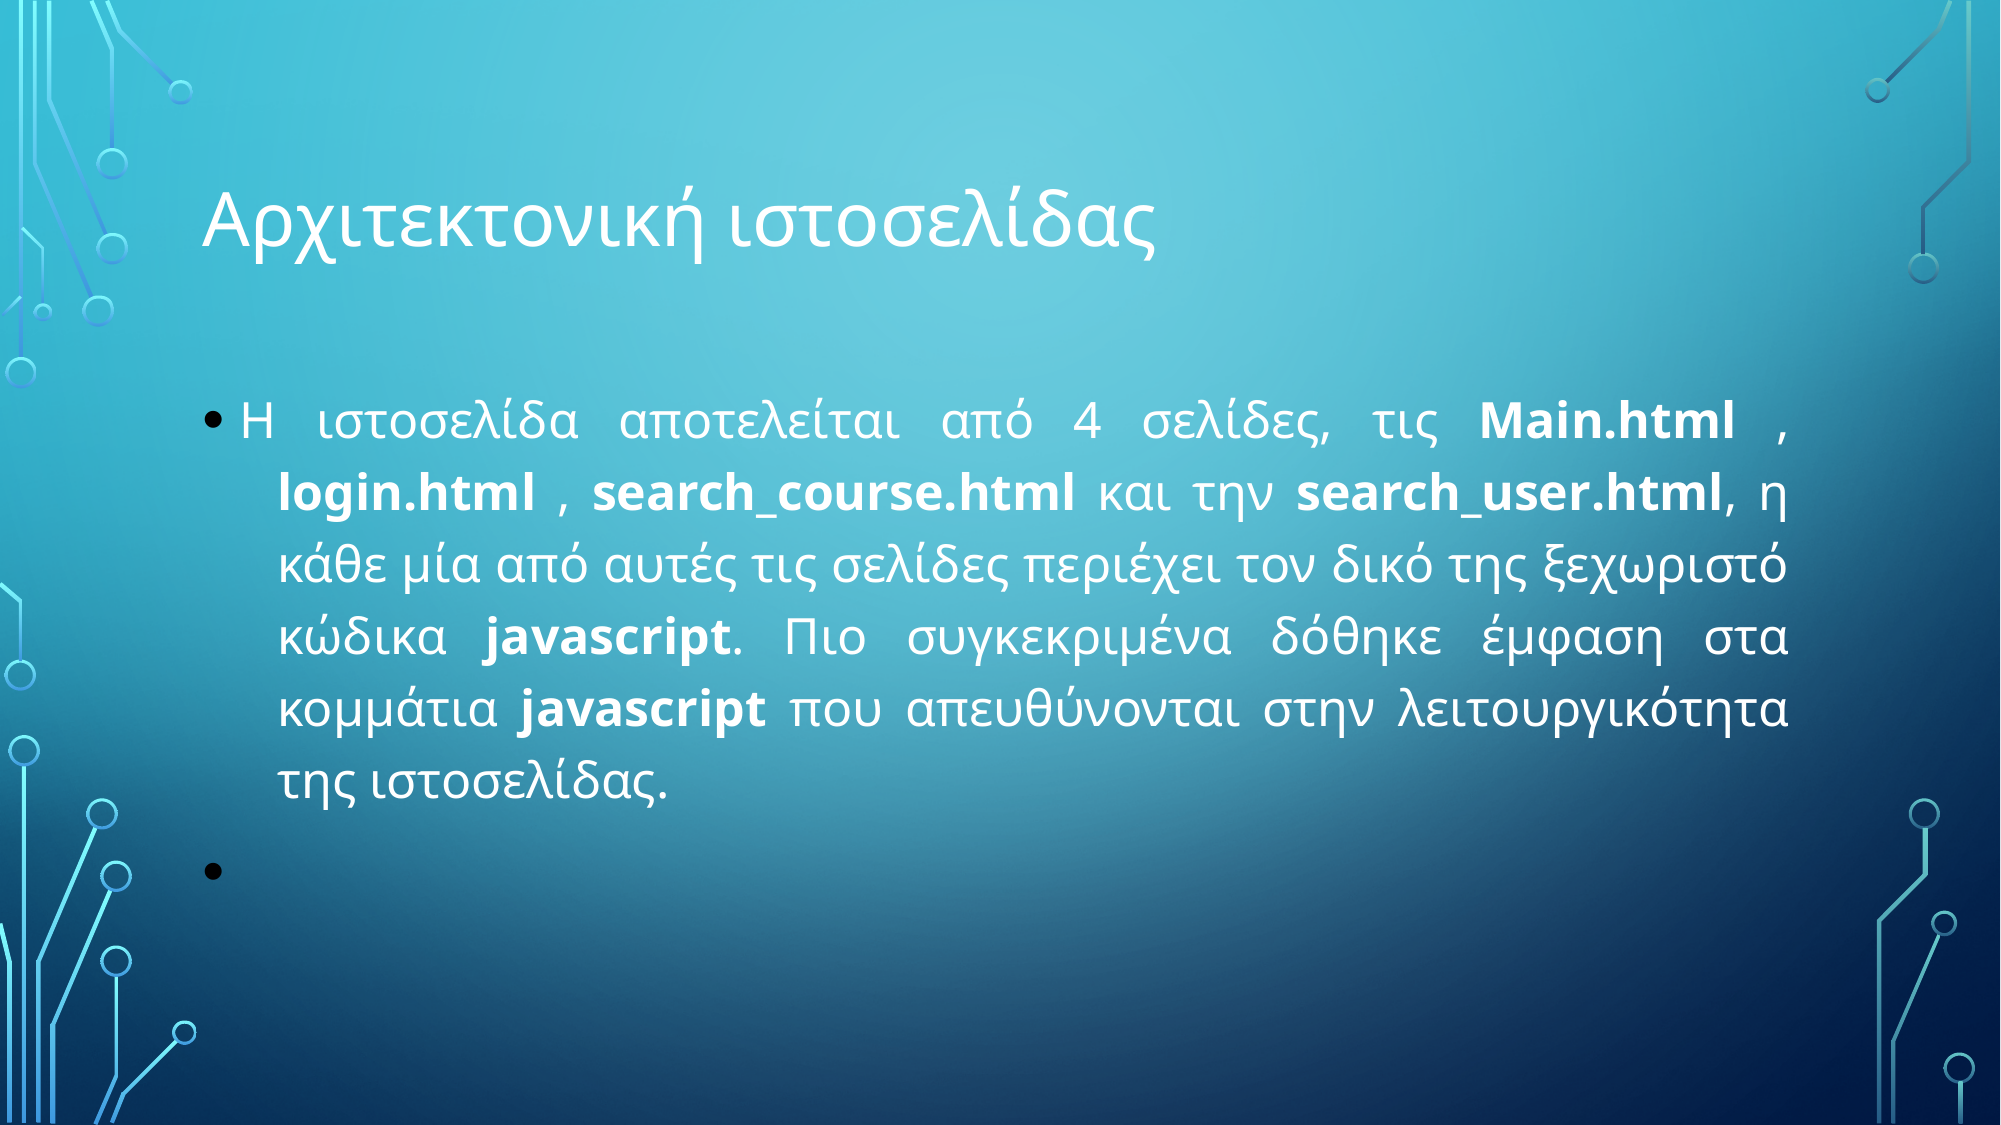

# Αρχιτεκτονική ιστοσελίδας
Η ιστοσελίδα αποτελείται από 4 σελίδες, τις Main.html , login.html , search_course.html και την search_user.html, η κάθε μία από αυτές τις σελίδες περιέχει τον δικό της ξεχωριστό κώδικα javascript. Πιο συγκεκριμένα δόθηκε έμφαση στα κομμάτια javascript που απευθύνονται στην λειτουργικότητα της ιστοσελίδας.